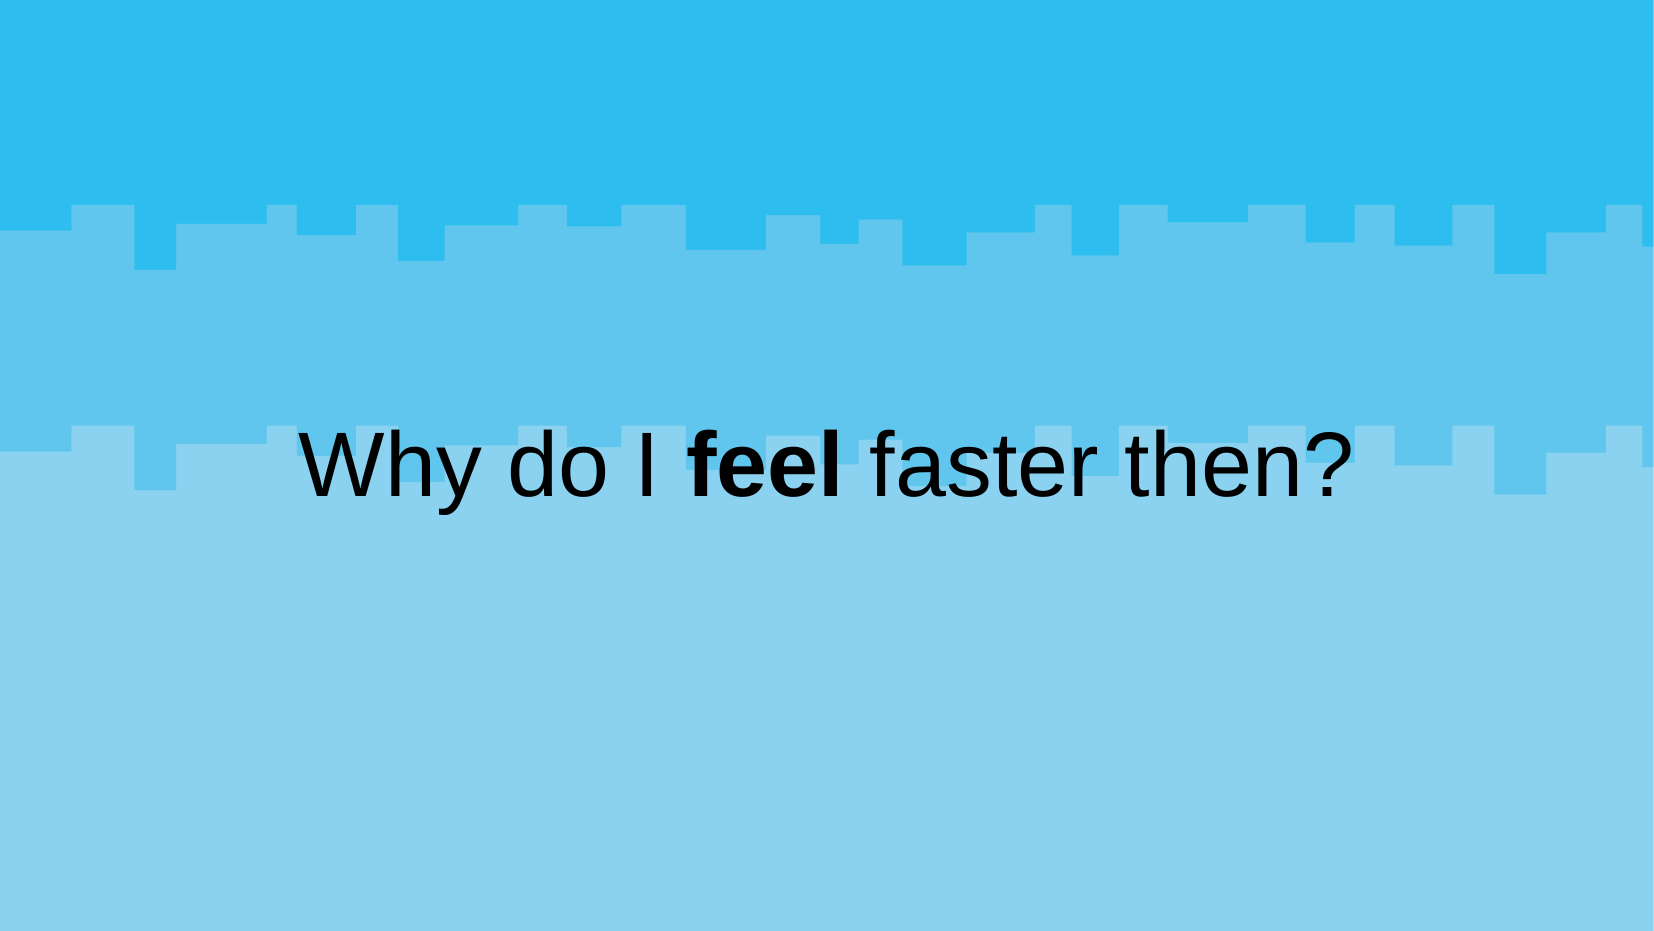

# Why do I feel faster then?